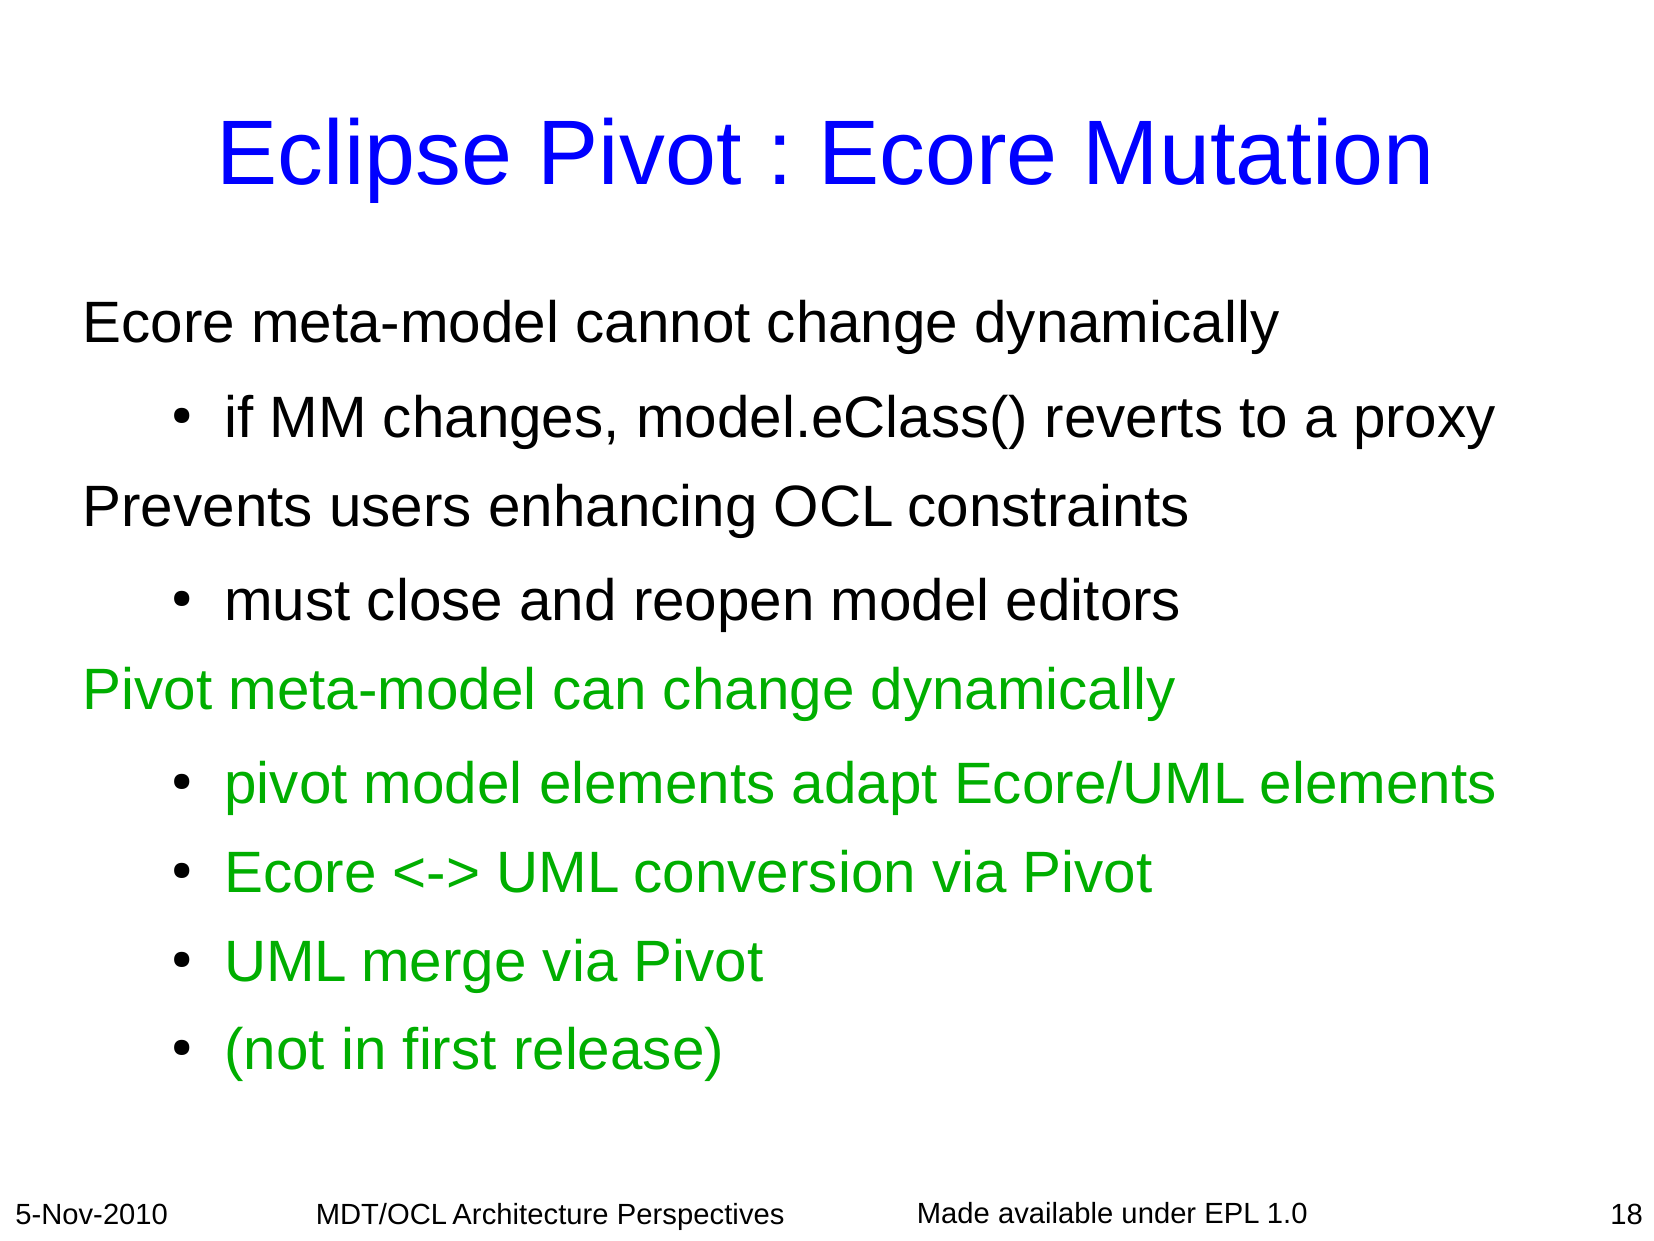

# Eclipse Pivot : Ecore Mutation
Ecore meta-model cannot change dynamically
if MM changes, model.eClass() reverts to a proxy
Prevents users enhancing OCL constraints
must close and reopen model editors
Pivot meta-model can change dynamically
pivot model elements adapt Ecore/UML elements
Ecore <-> UML conversion via Pivot
UML merge via Pivot
(not in first release)
5-Nov-2010
MDT/OCL Architecture Perspectives
18